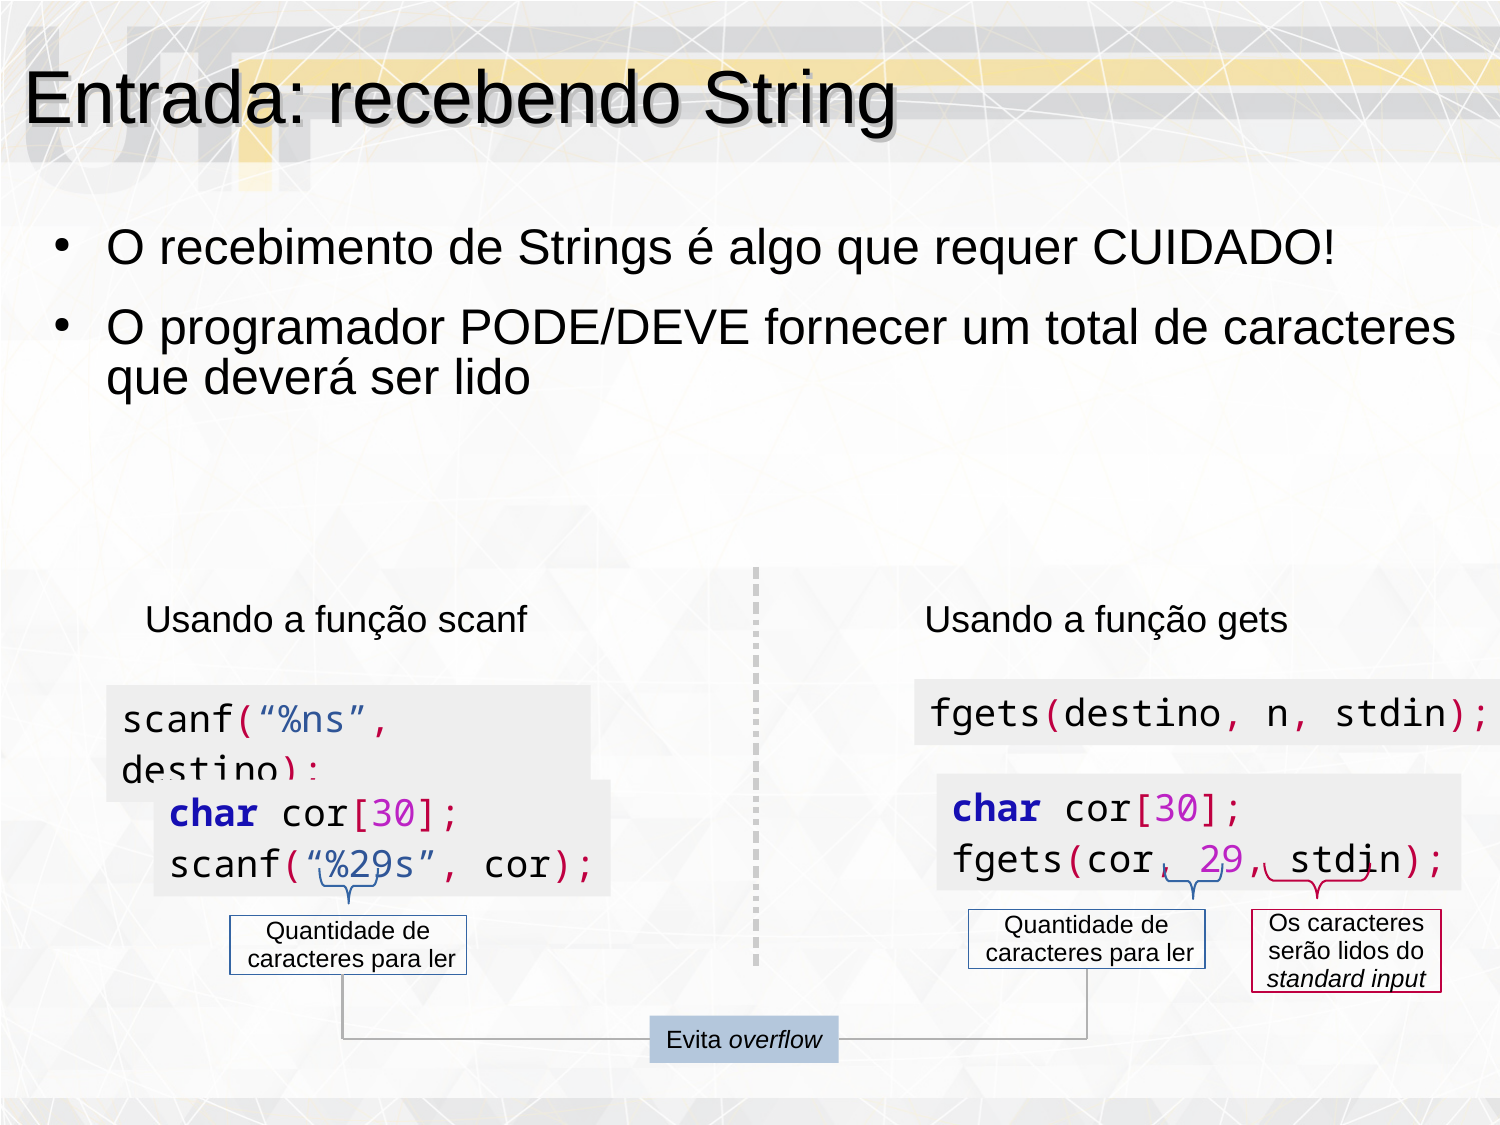

# Entrada: recebendo String
O recebimento de Strings é algo que requer CUIDADO!
O programador PODE/DEVE fornecer um total de caracteres que deverá ser lido
Usando a função scanf
Usando a função gets
fgets(destino, n, stdin);
scanf(“%ns”, destino);
char cor[30];
fgets(cor, 29, stdin);
char cor[30];
scanf(“%29s”, cor);
Quantidade de
 caracteres para ler
Os caracteres
serão lidos do
standard input
Quantidade de
 caracteres para ler
Evita overflow